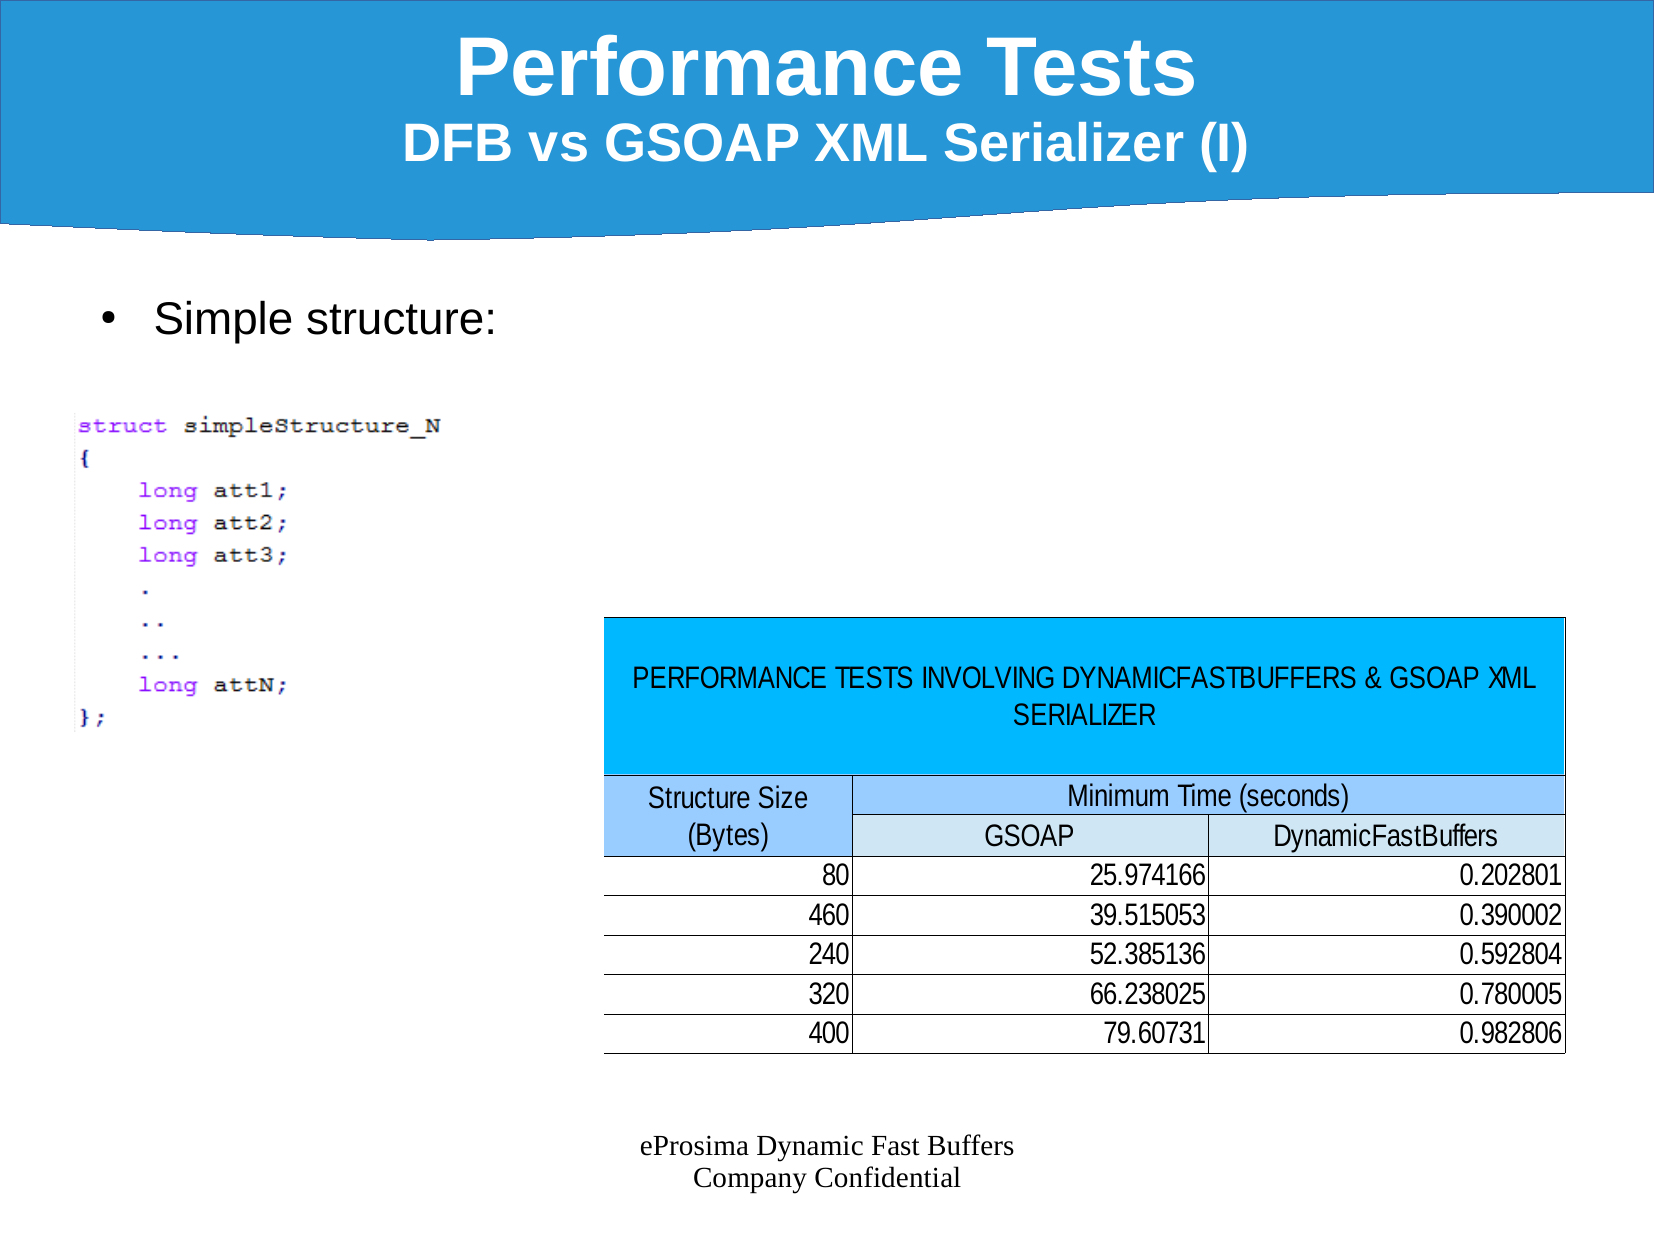

Performance Tests
DFB vs GSOAP XML Serializer (I)
# Simple structure:
eProsima Dynamic Fast Buffers